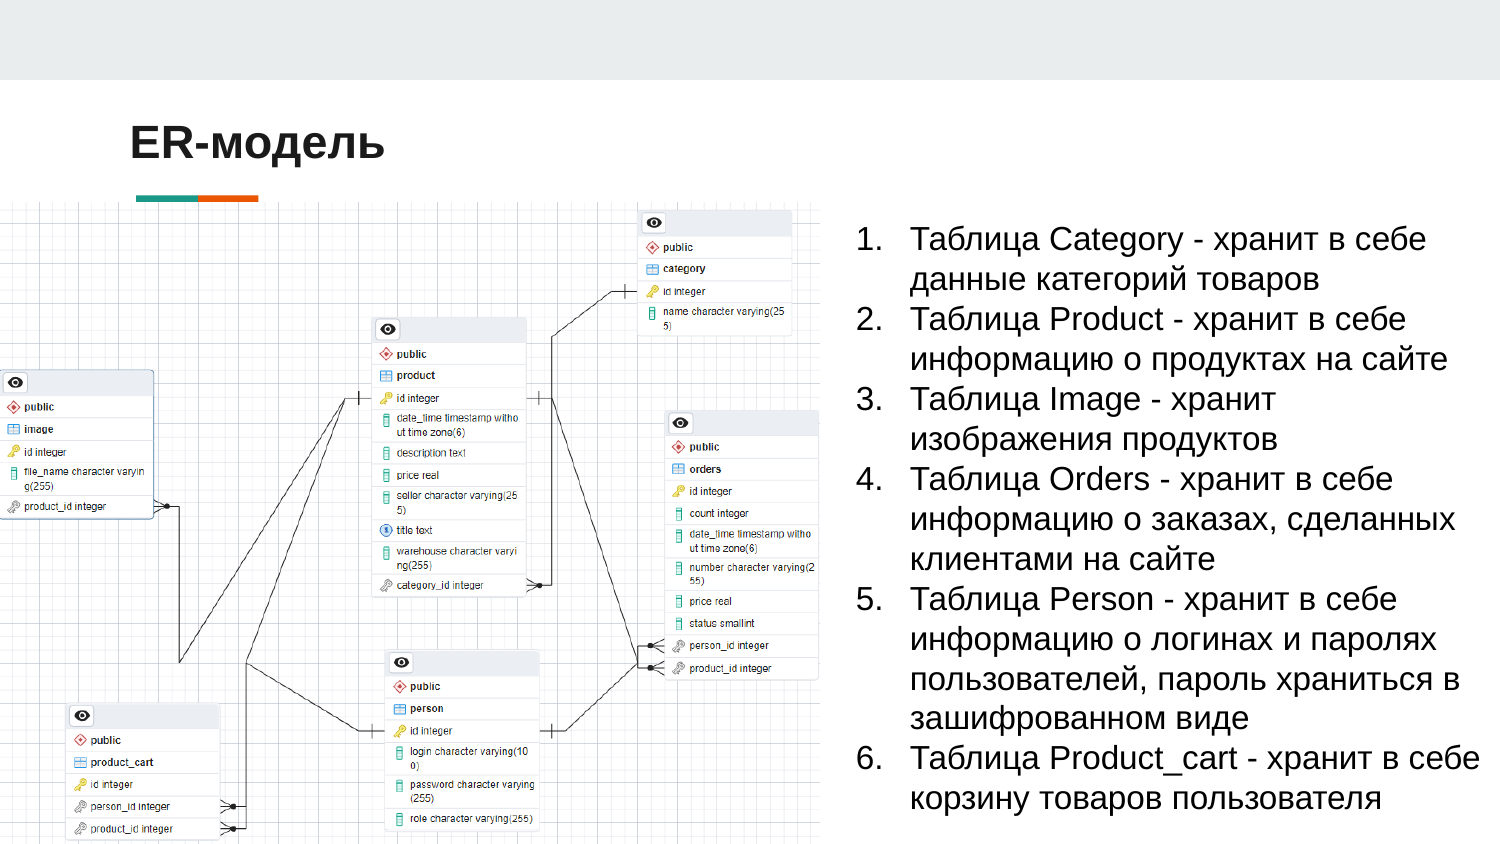

# ER-модель
Таблица Category - хранит в себе данные категорий товаров
Таблица Product - хранит в себе информацию о продуктах на сайте
Таблица Image - хранит изображения продуктов
Таблица Orders - хранит в себе информацию о заказах, сделанных клиентами на сайте
Таблица Person - хранит в себе информацию о логинах и паролях пользователей, пароль храниться в зашифрованном виде
Таблица Product_cart - хранит в себе корзину товаров пользователя